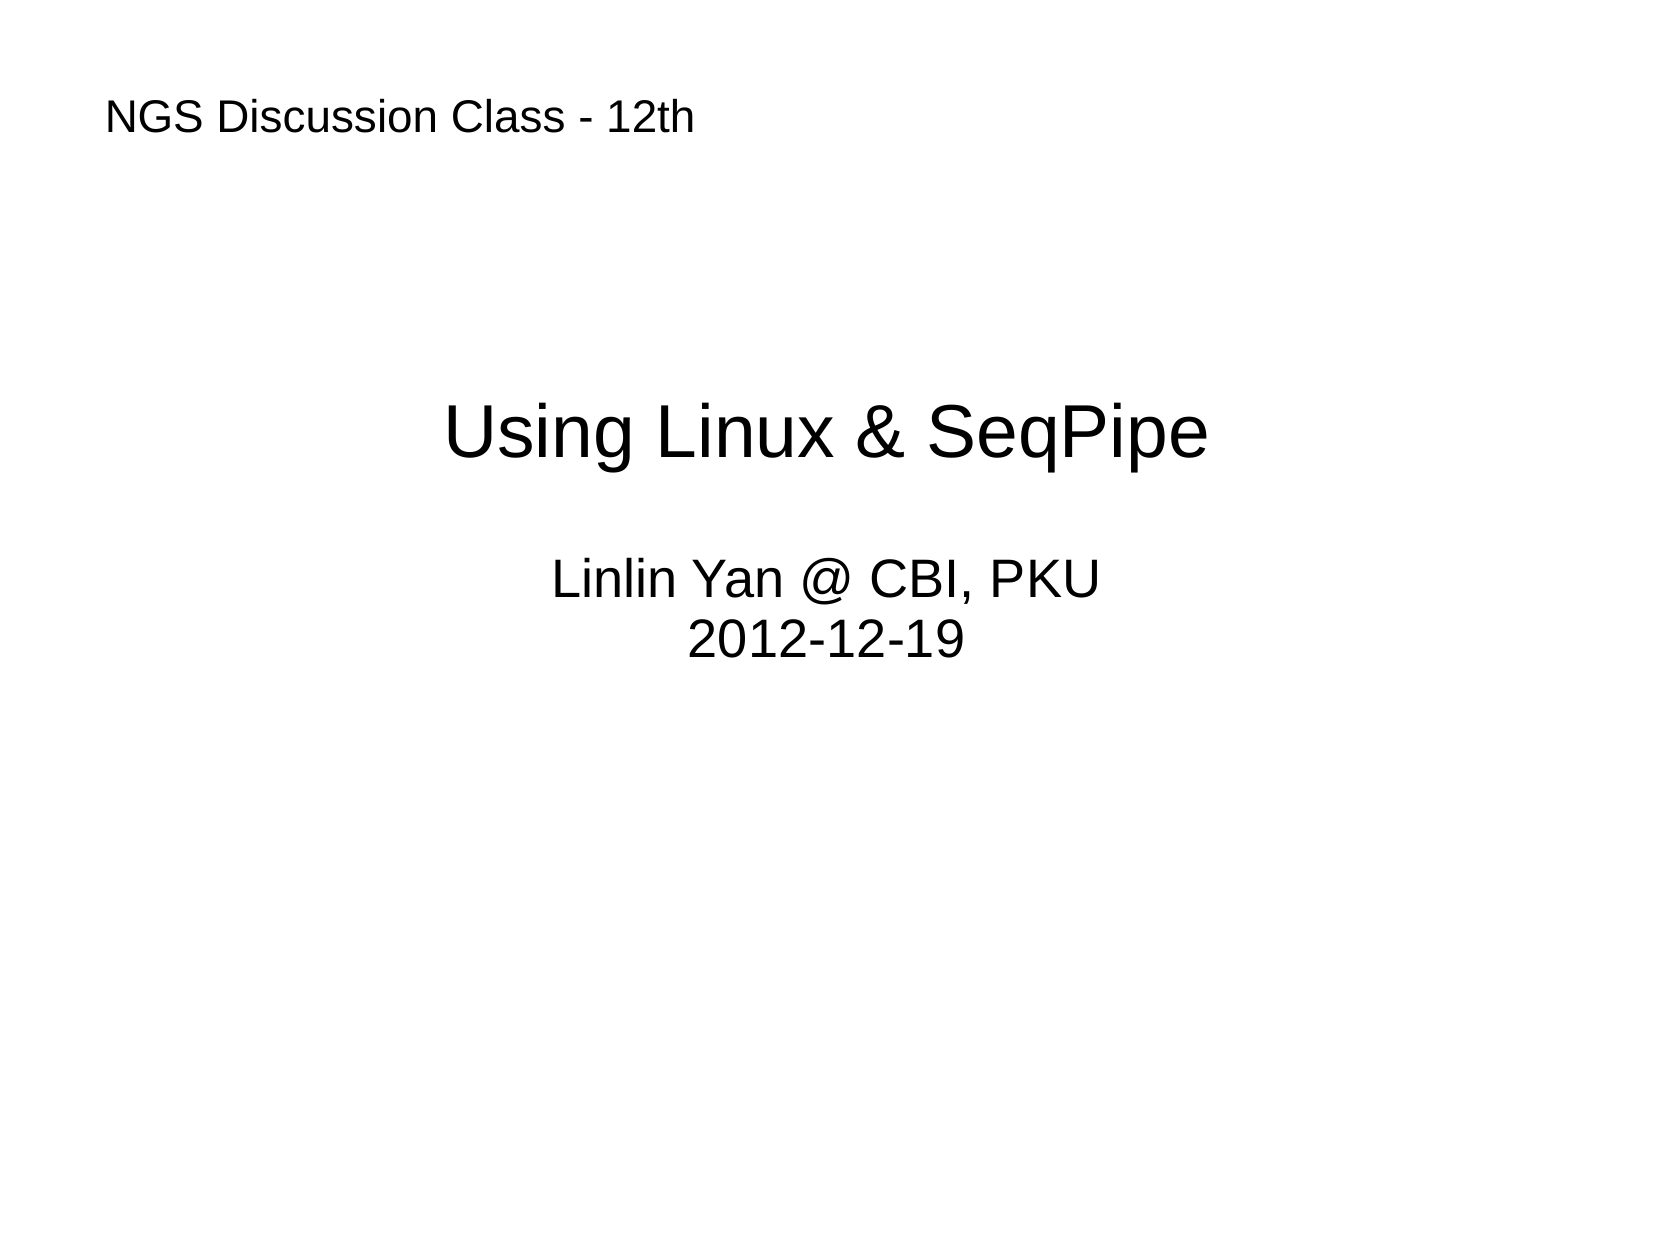

# Using Linux & SeqPipe
Linlin Yan @ CBI, PKU
2012-12-19
NGS Discussion Class - 12th